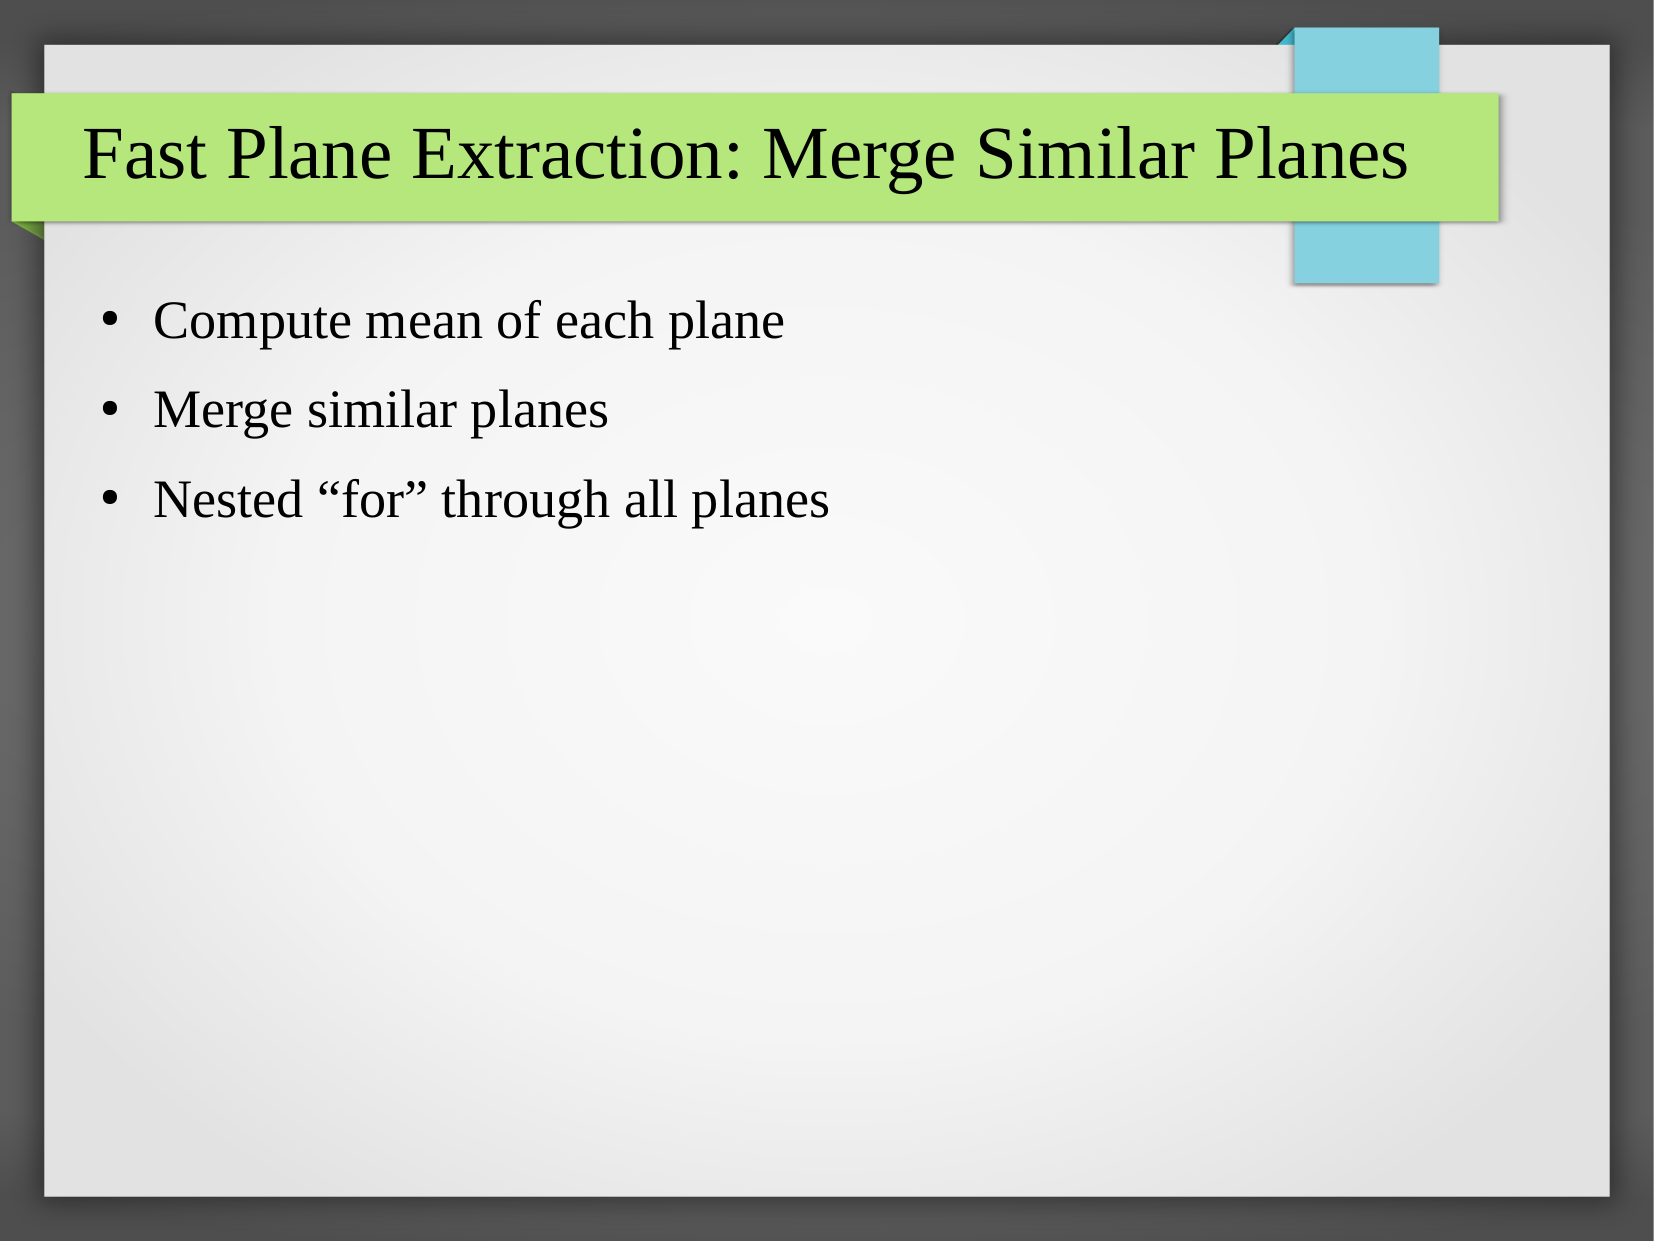

# Fast Plane Extraction: Merge Similar Planes
Compute mean of each plane
Merge similar planes
Nested “for” through all planes